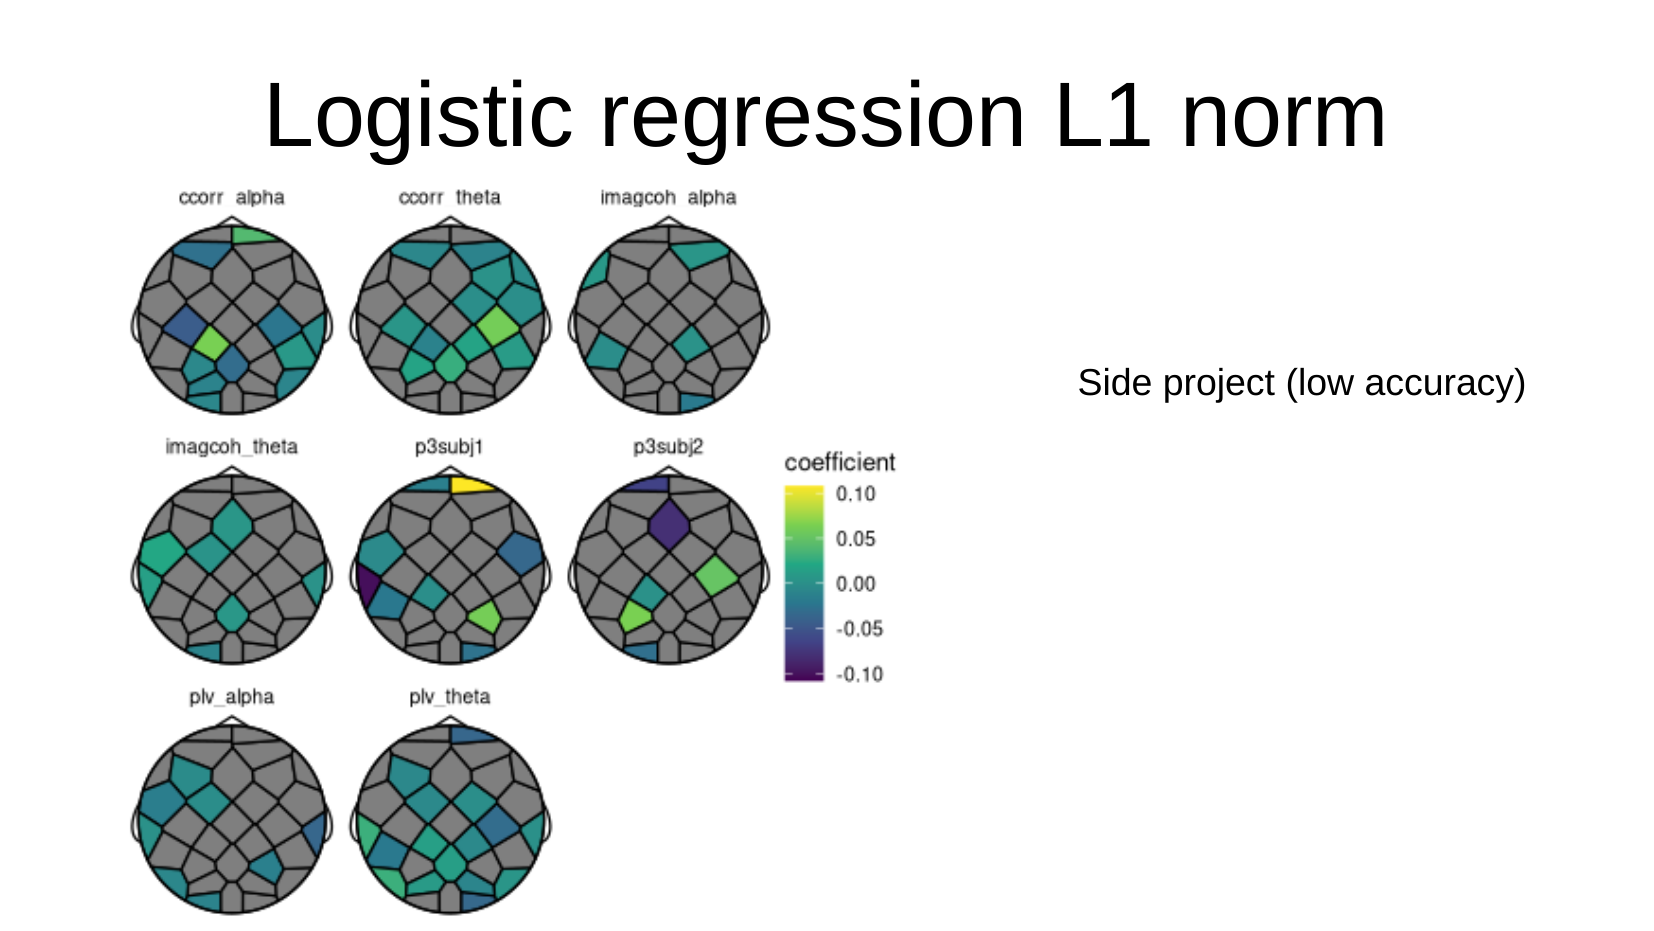

# Logistic regression L1 norm
Side project (low accuracy)